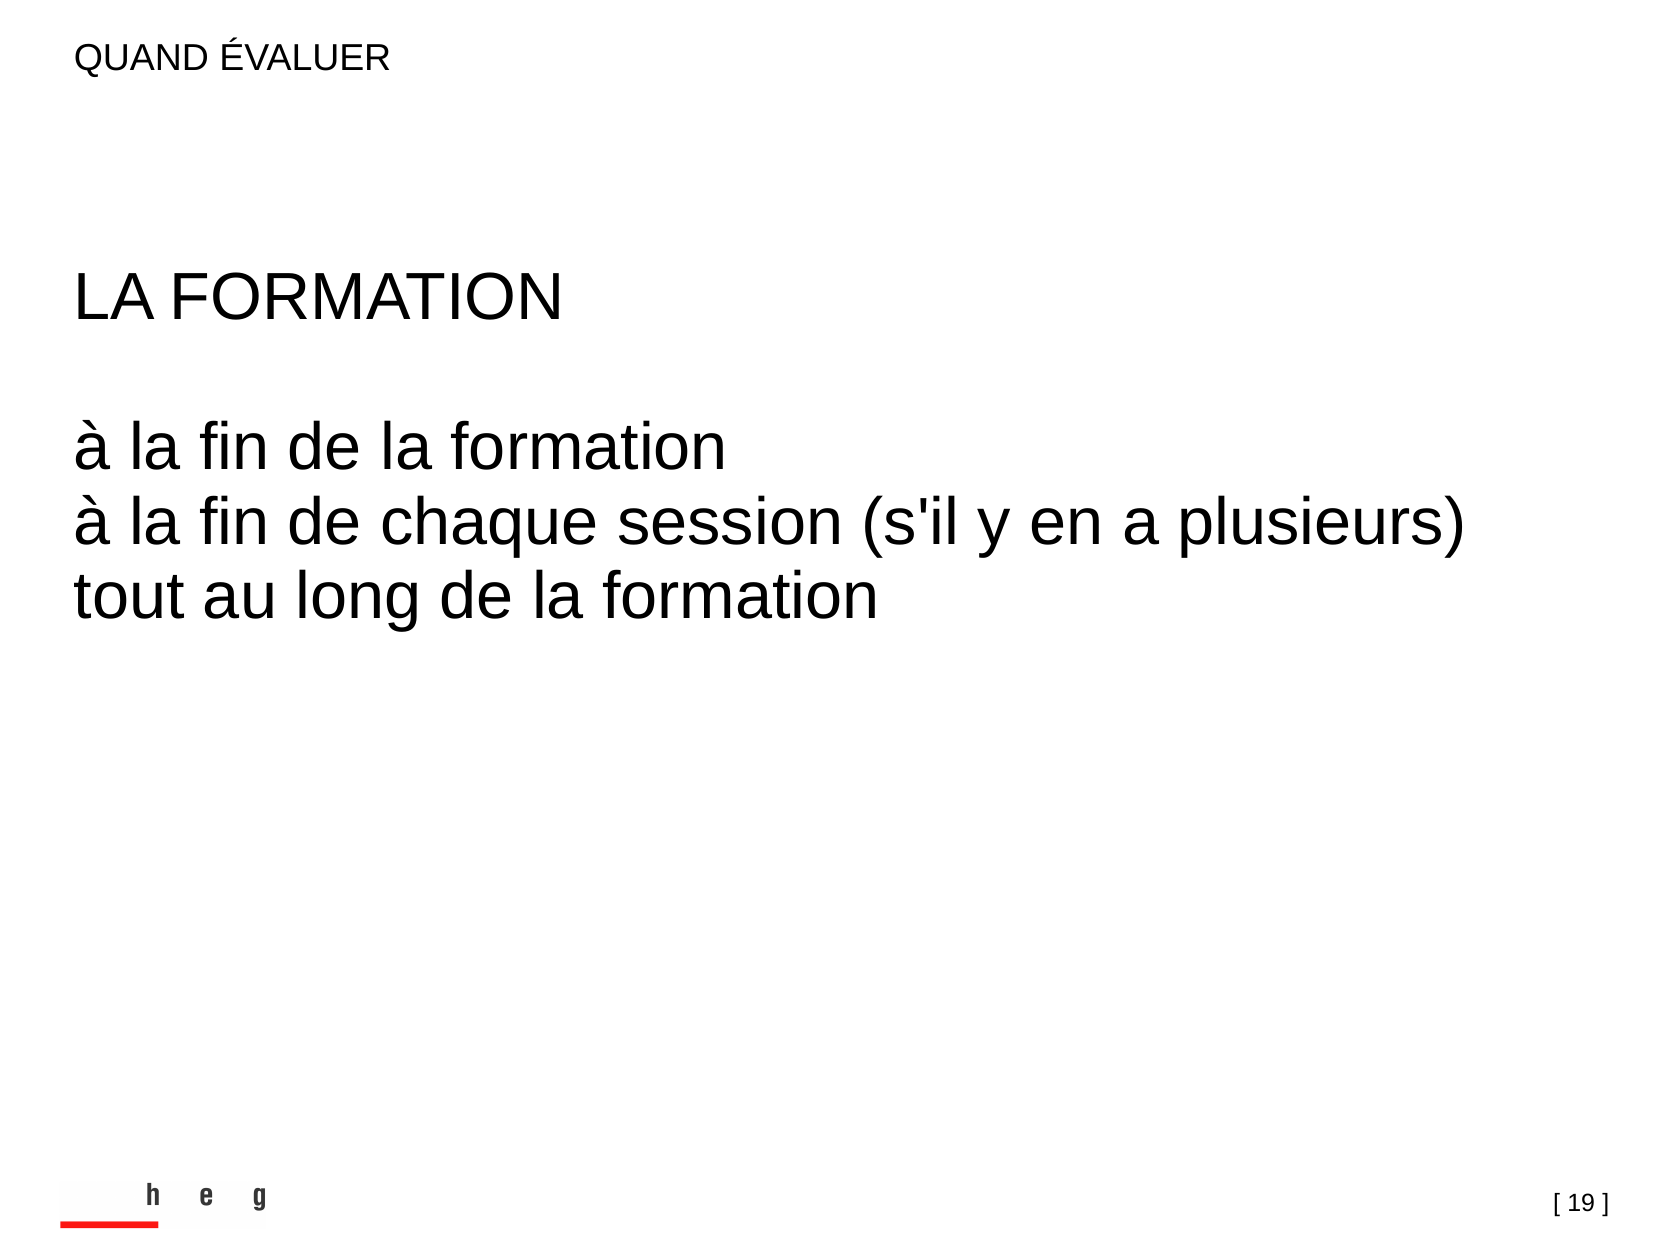

QUAND ÉVALUER
LA FORMATION
à la fin de la formation
à la fin de chaque session (s'il y en a plusieurs)
tout au long de la formation